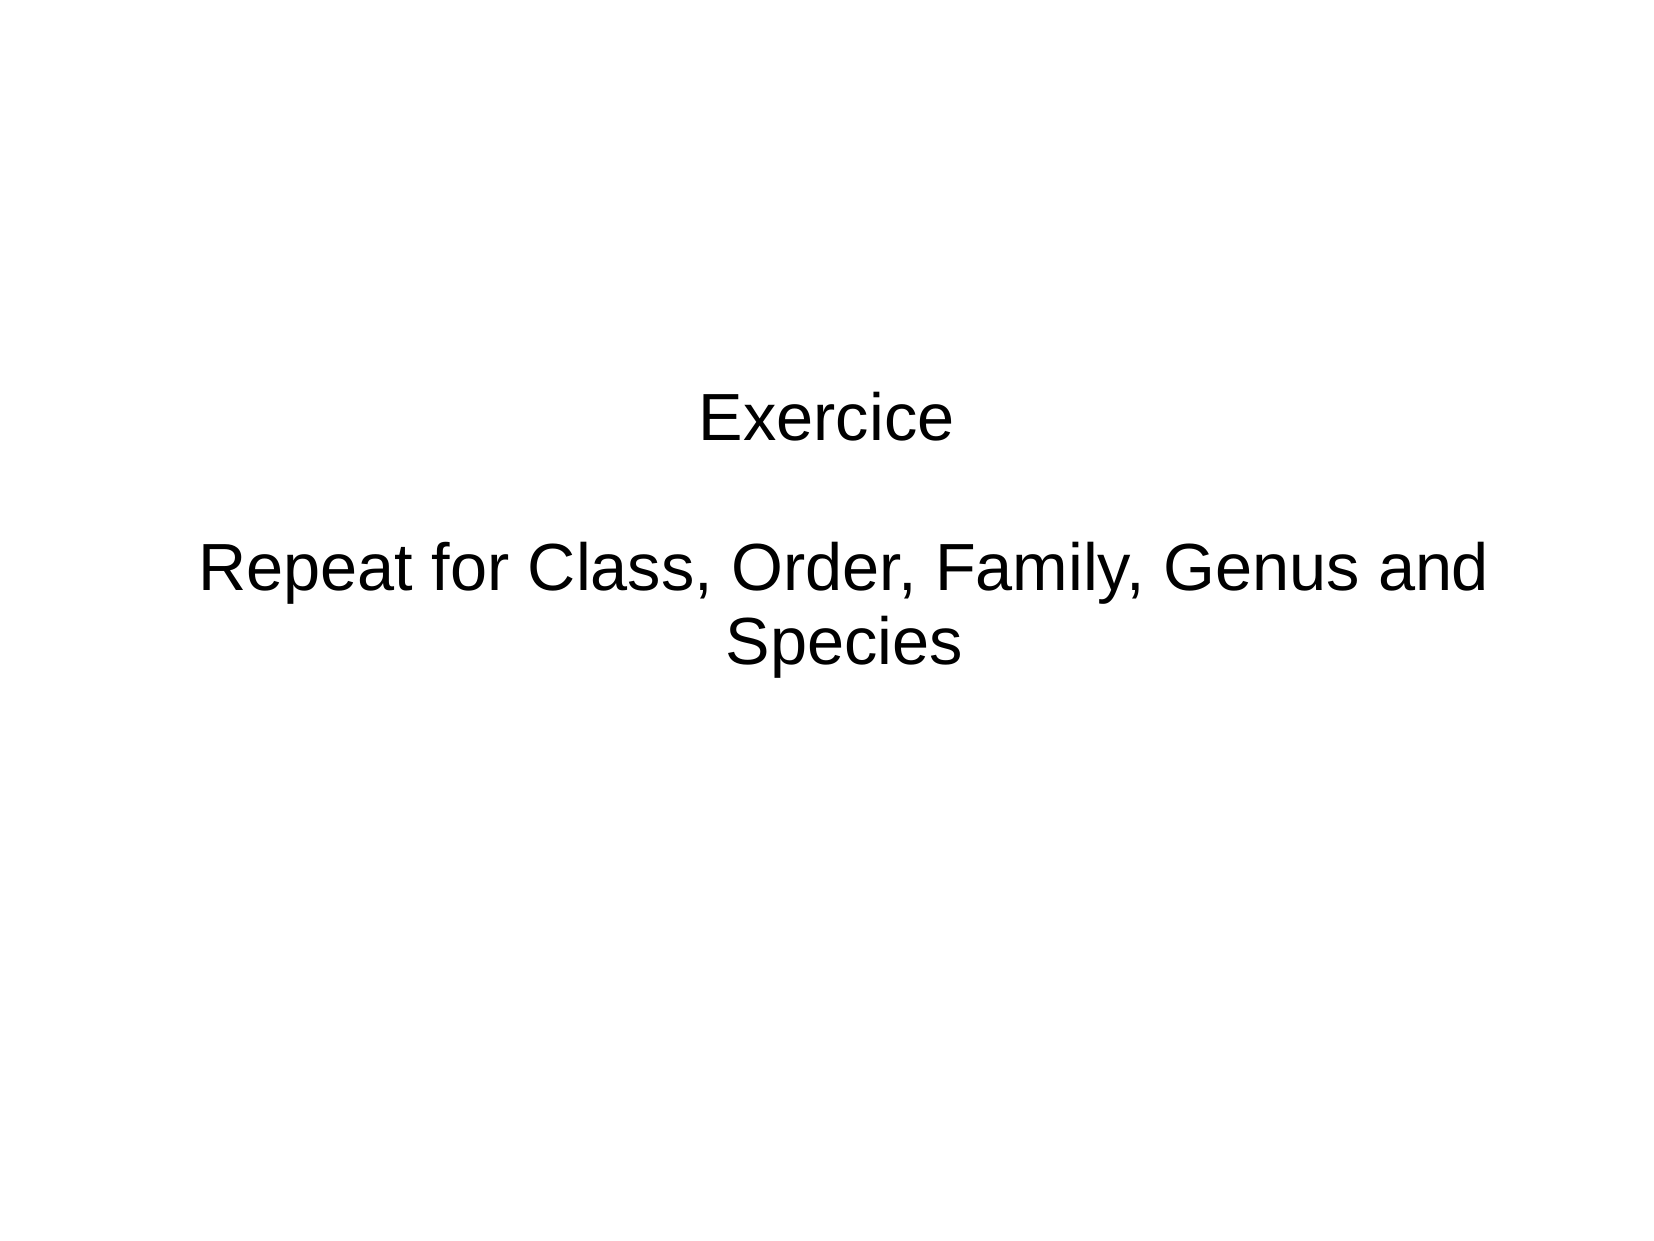

# Exercice
Repeat for Class, Order, Family, Genus and Species